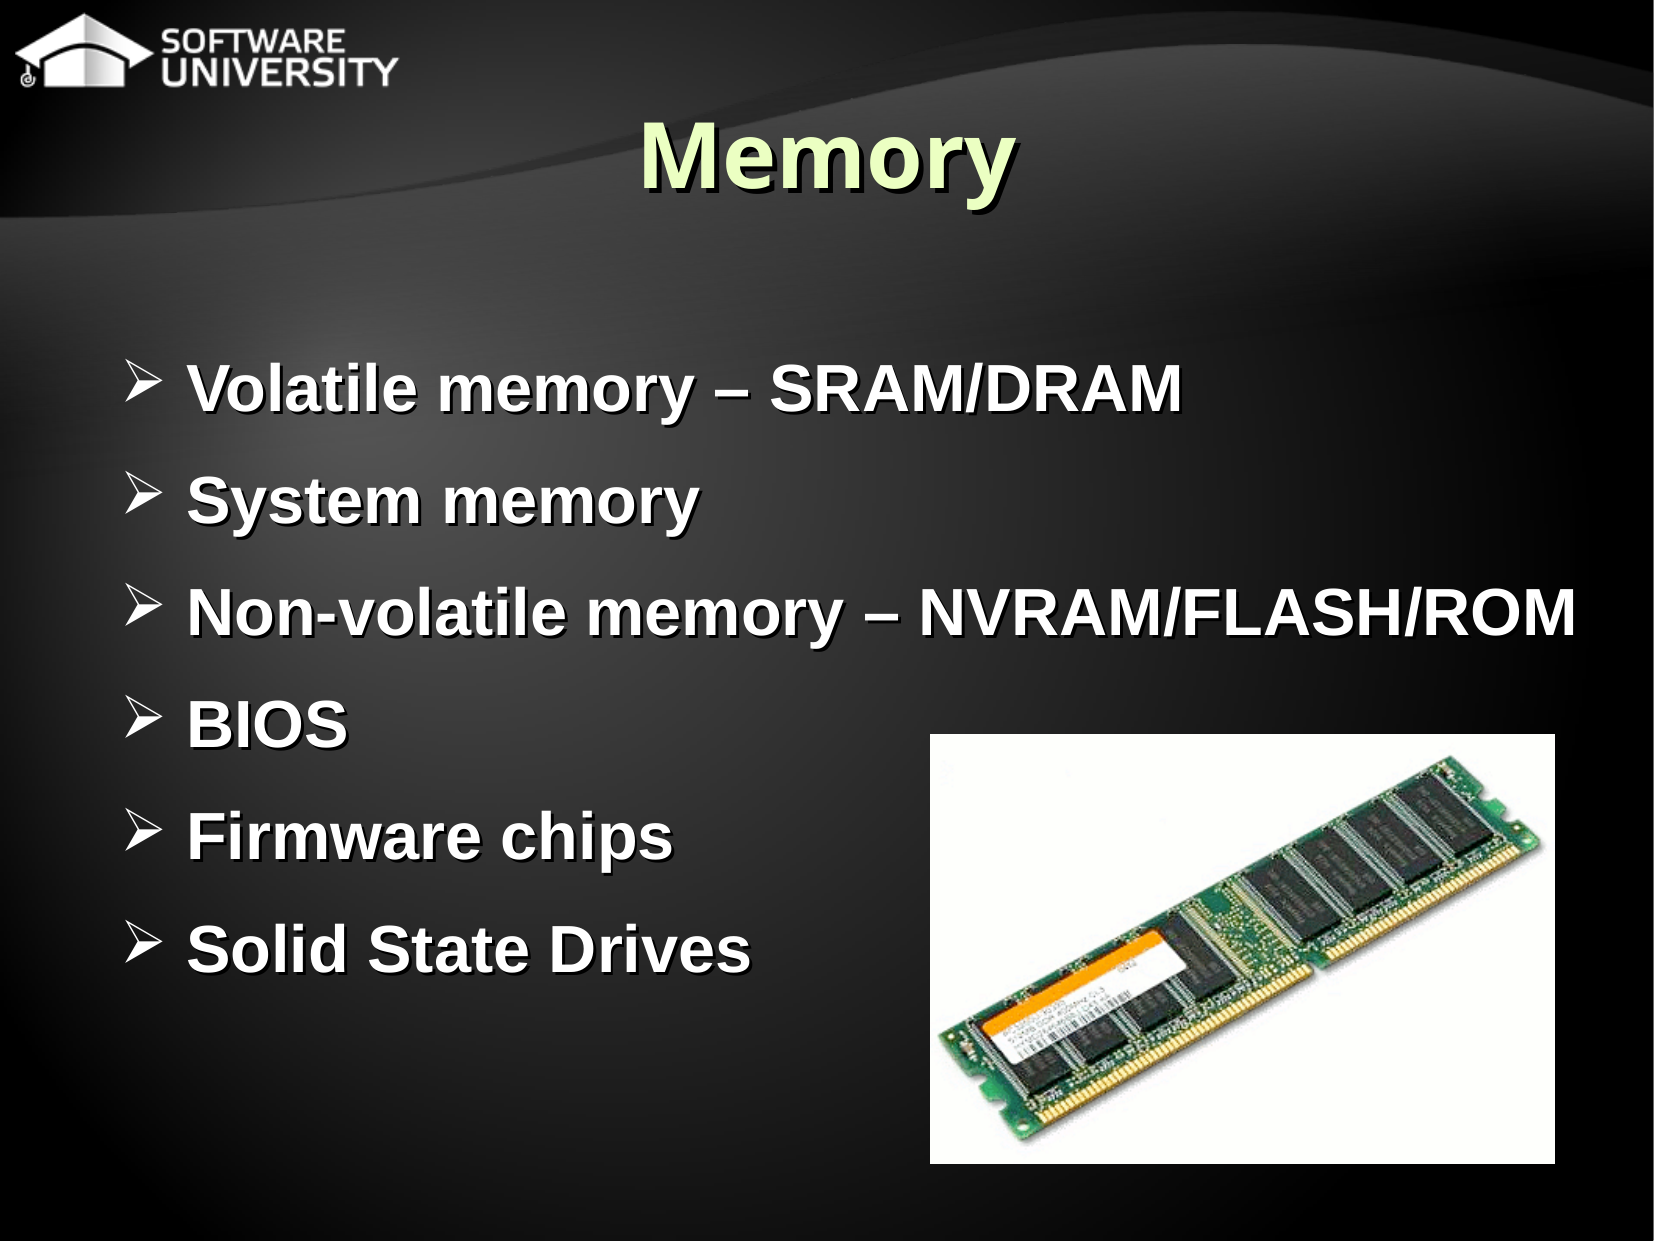

# Memory
 Volatile memory – SRAM/DRAM
 System memory
 Non-volatile memory – NVRAM/FLASH/ROM
 BIOS
 Firmware chips
 Solid State Drives